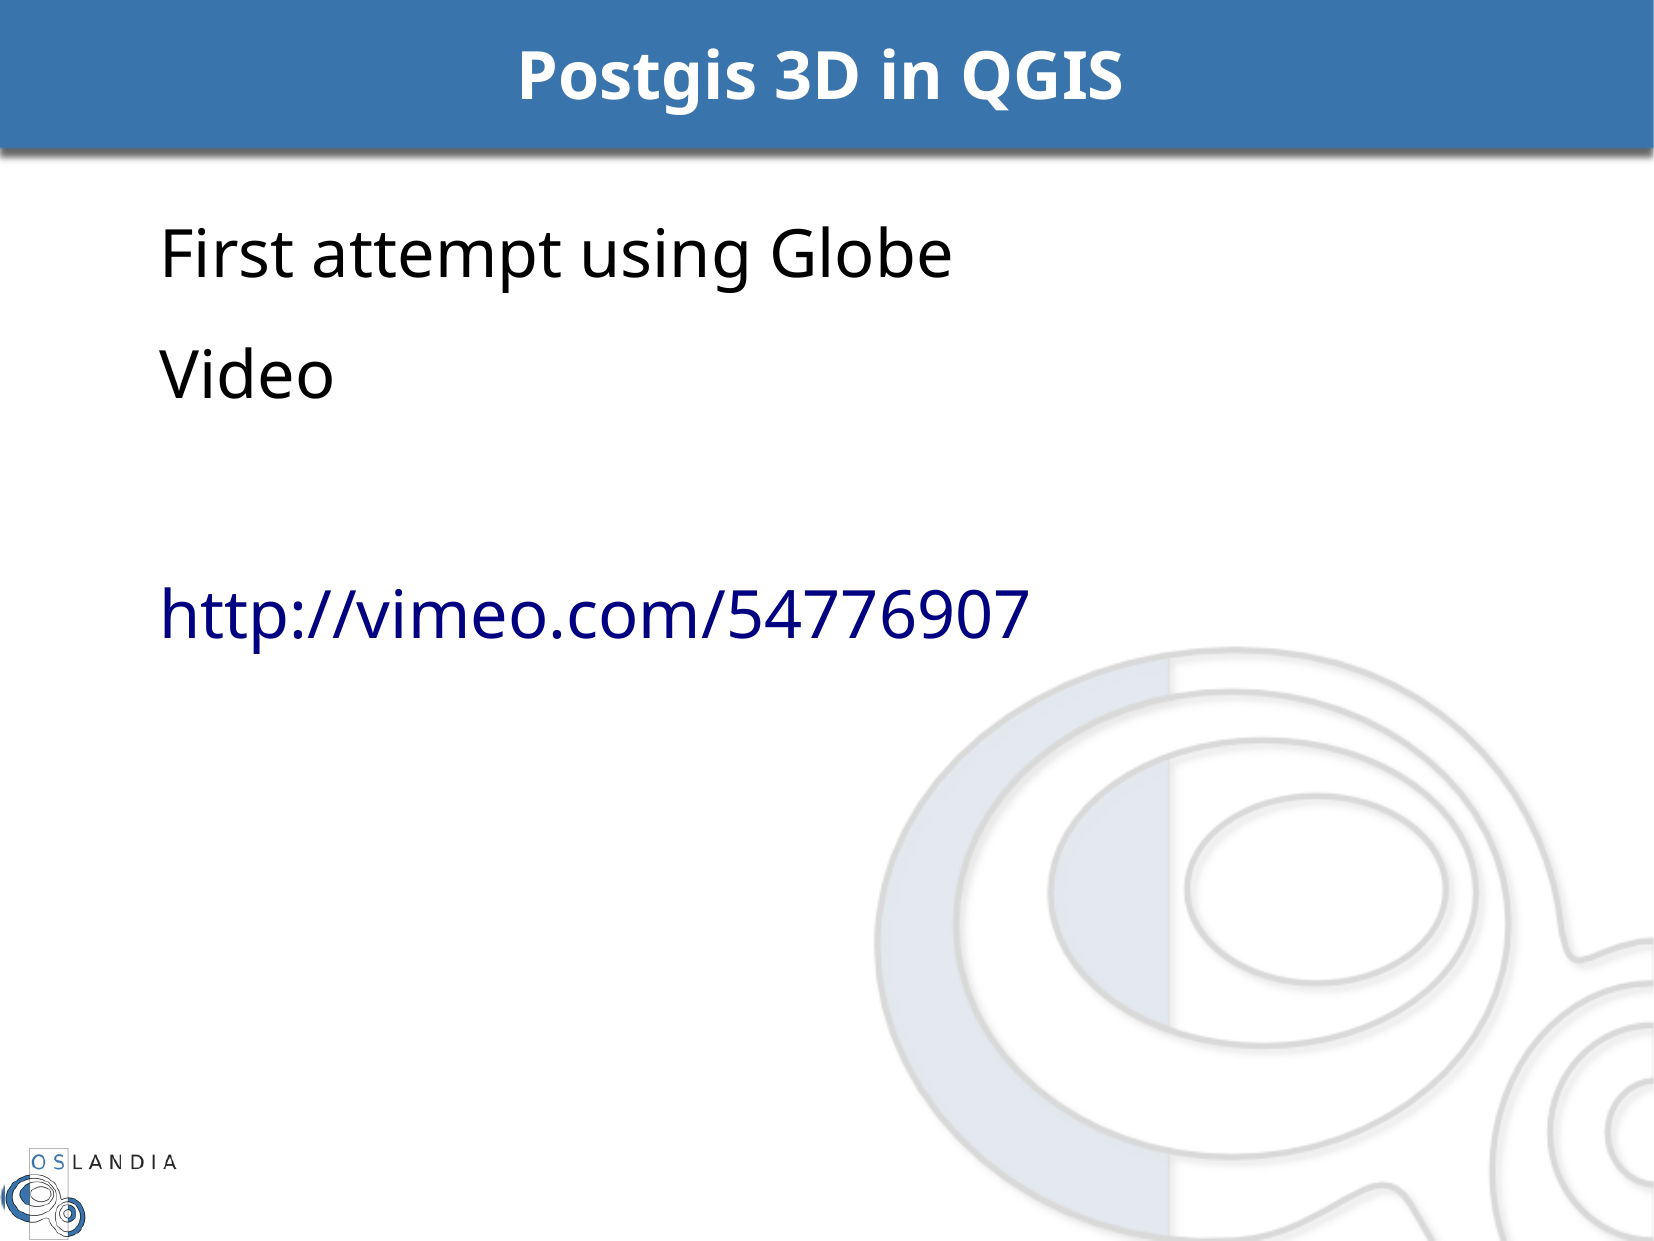

# Postgis 3D in QGIS
First attempt using Globe
Video
http://vimeo.com/54776907